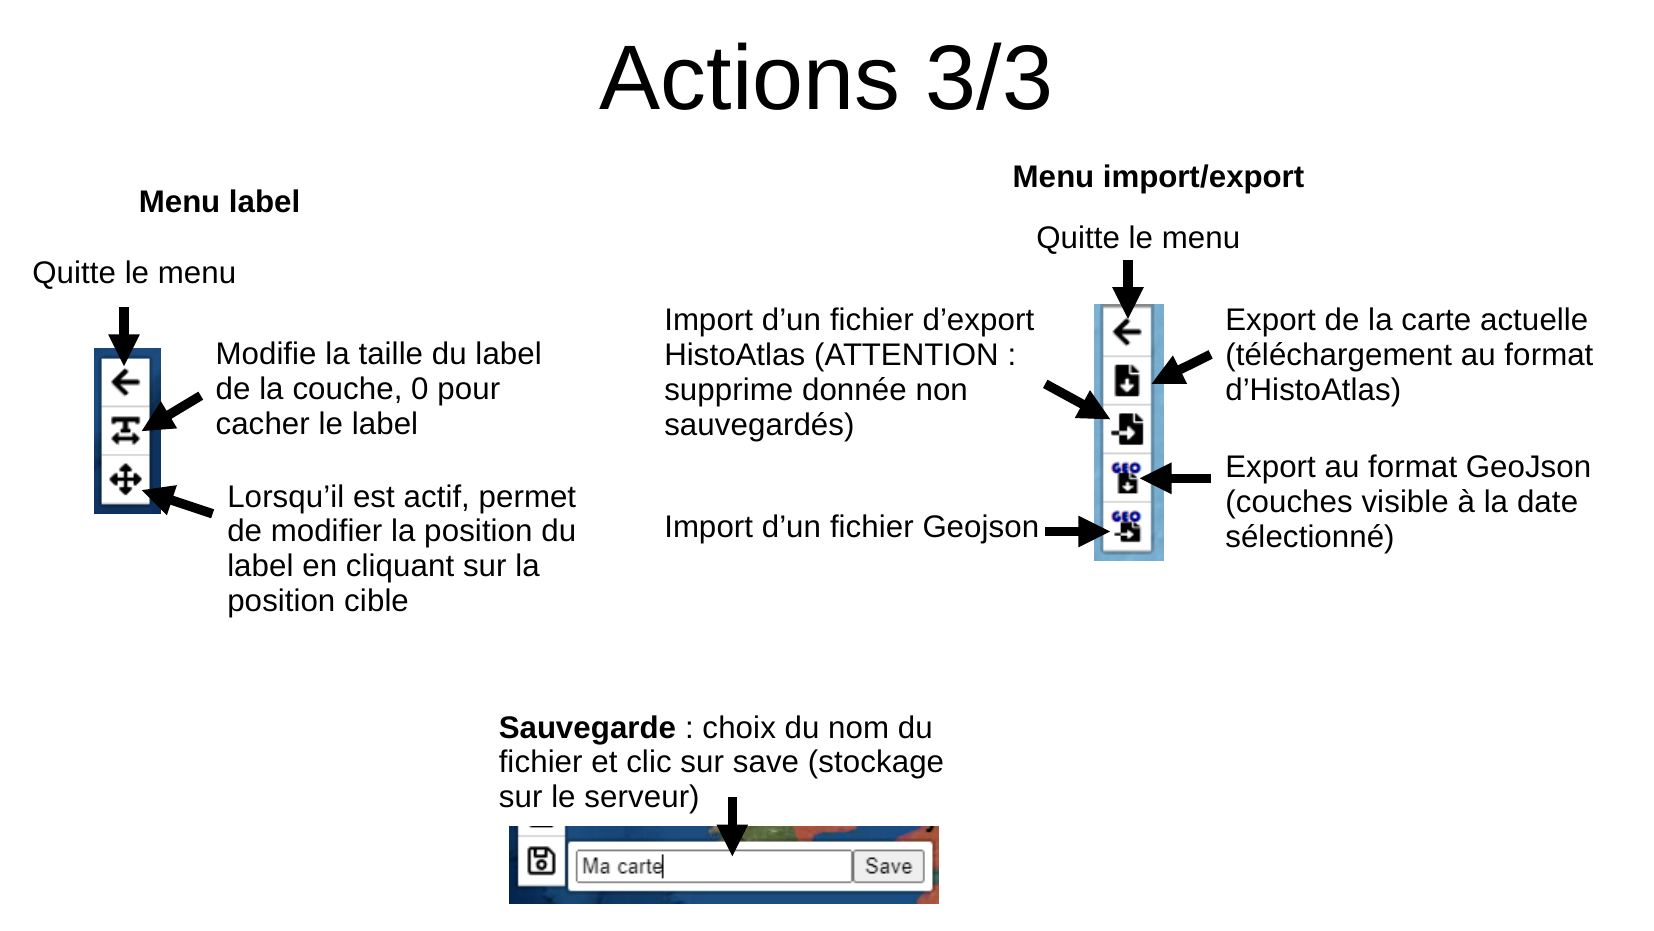

# Actions 3/3
Menu import/export
Menu label
Quitte le menu
Quitte le menu
Import d’un fichier d’export HistoAtlas (ATTENTION : supprime donnée non sauvegardés)
Export de la carte actuelle (téléchargement au format d’HistoAtlas)
Modifie la taille du label de la couche, 0 pour cacher le label
Export au format GeoJson (couches visible à la date sélectionné)
Lorsqu’il est actif, permet de modifier la position du label en cliquant sur la position cible
Import d’un fichier Geojson
Sauvegarde : choix du nom du fichier et clic sur save (stockage sur le serveur)